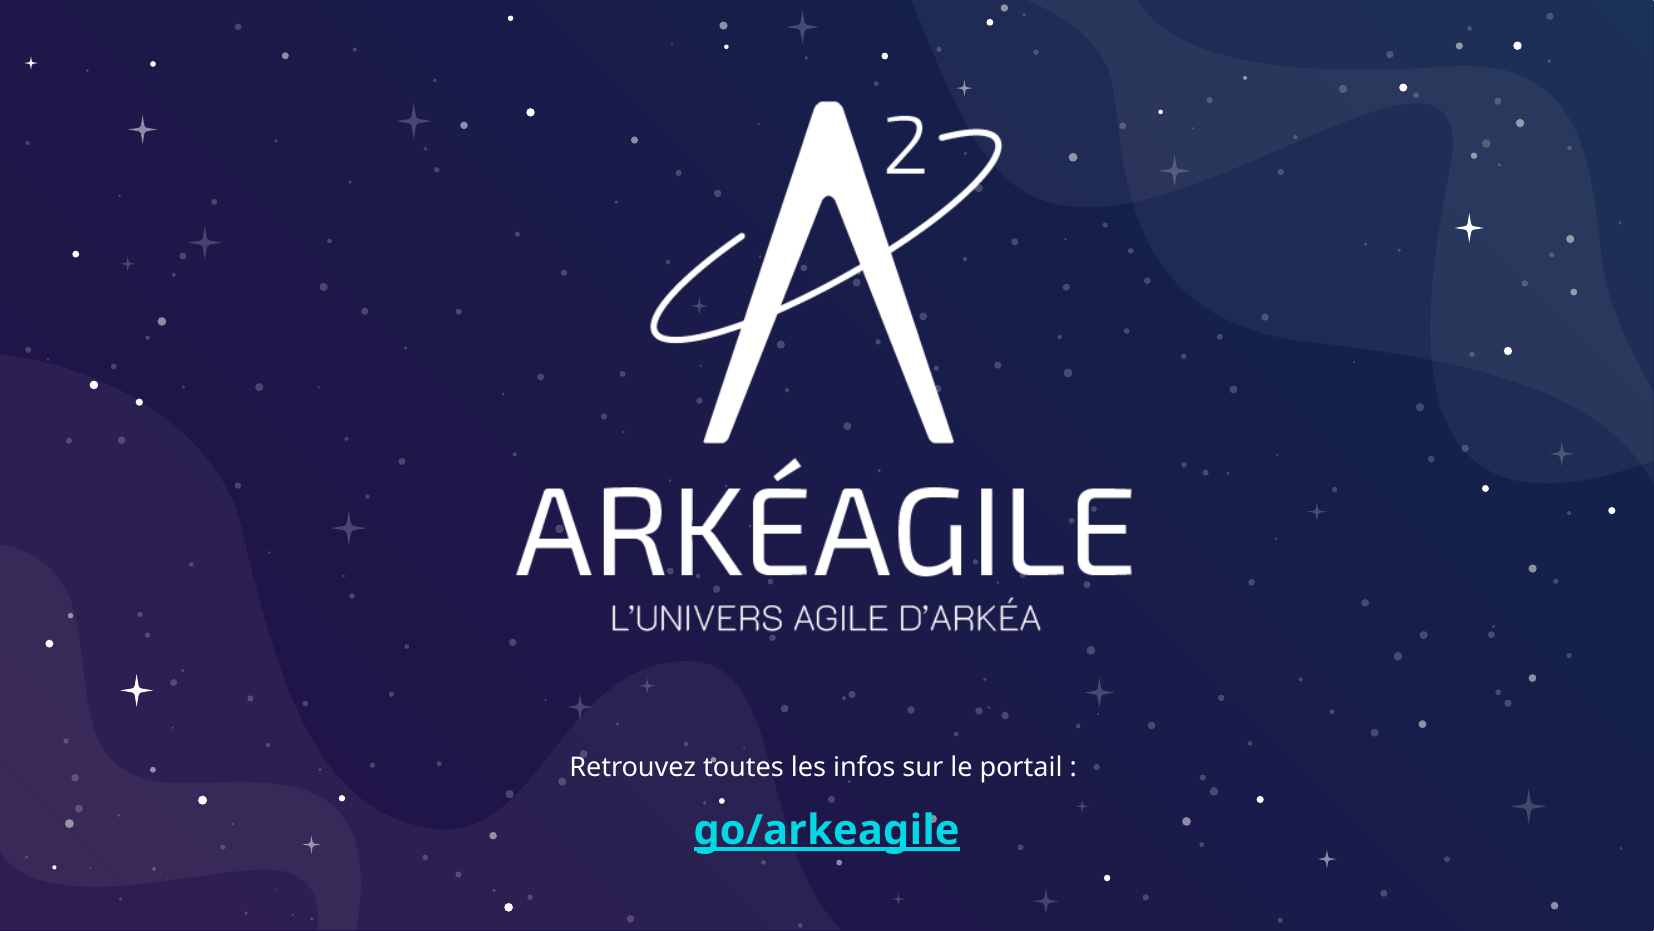

Retrouvez toutes les infos sur le portail :
go/arkeagile